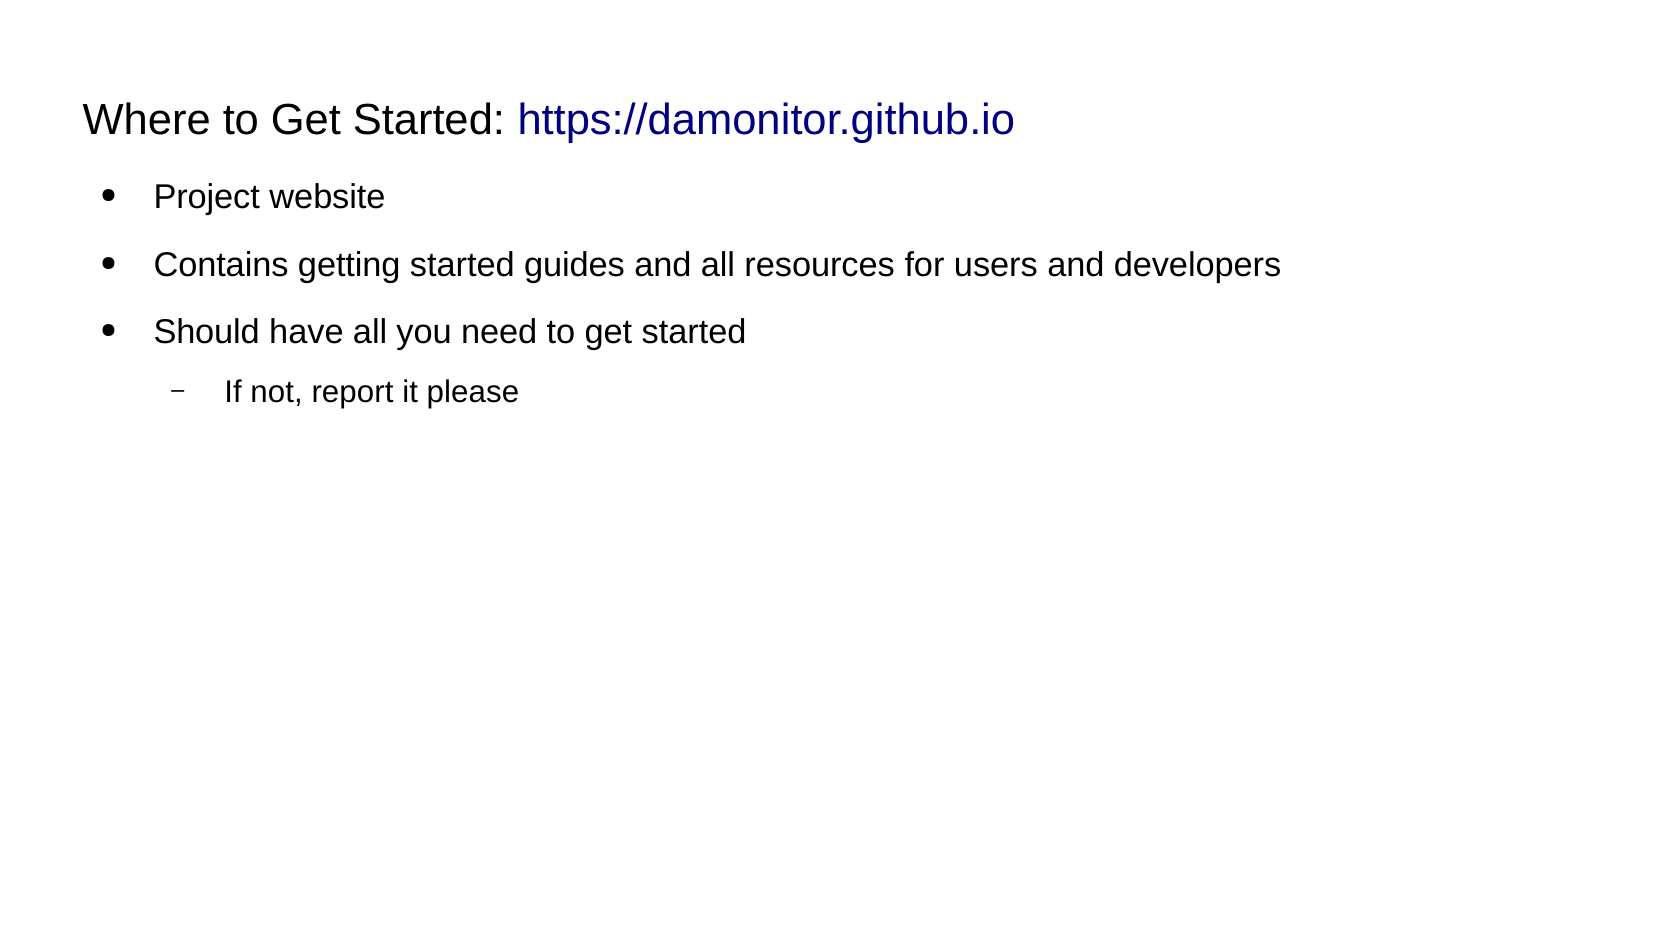

# Where to Get Started: https://damonitor.github.io
Project website
Contains getting started guides and all resources for users and developers
Should have all you need to get started
If not, report it please